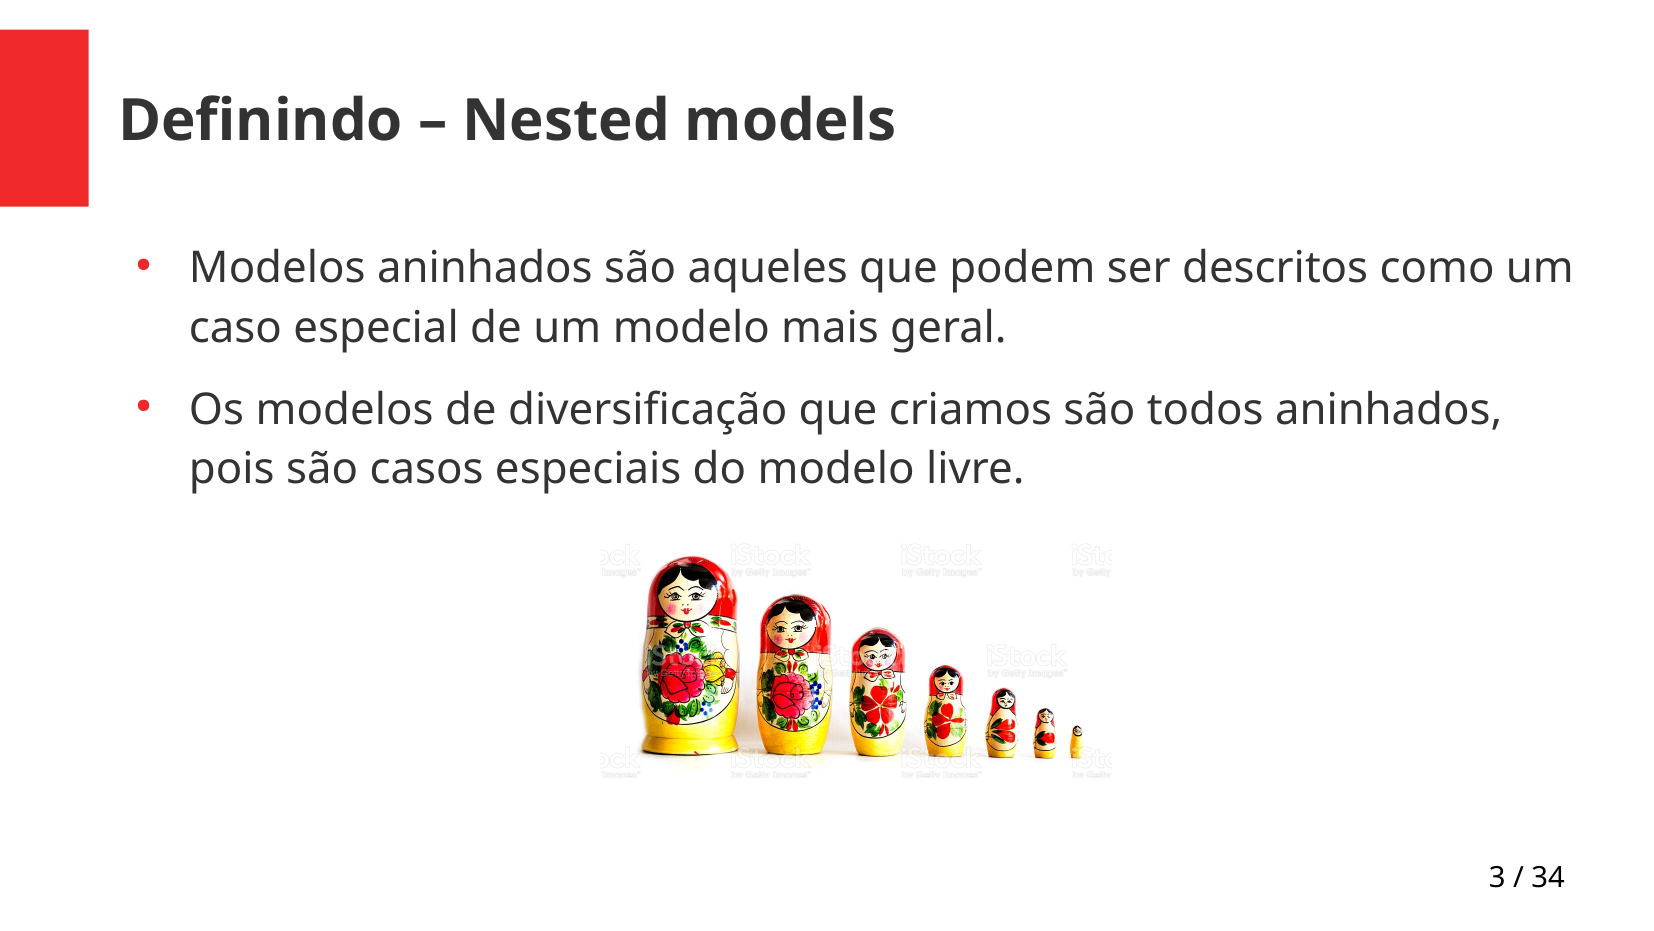

# Definindo – Nested models
Modelos aninhados são aqueles que podem ser descritos como um caso especial de um modelo mais geral.
Os modelos de diversificação que criamos são todos aninhados, pois são casos especiais do modelo livre.
3